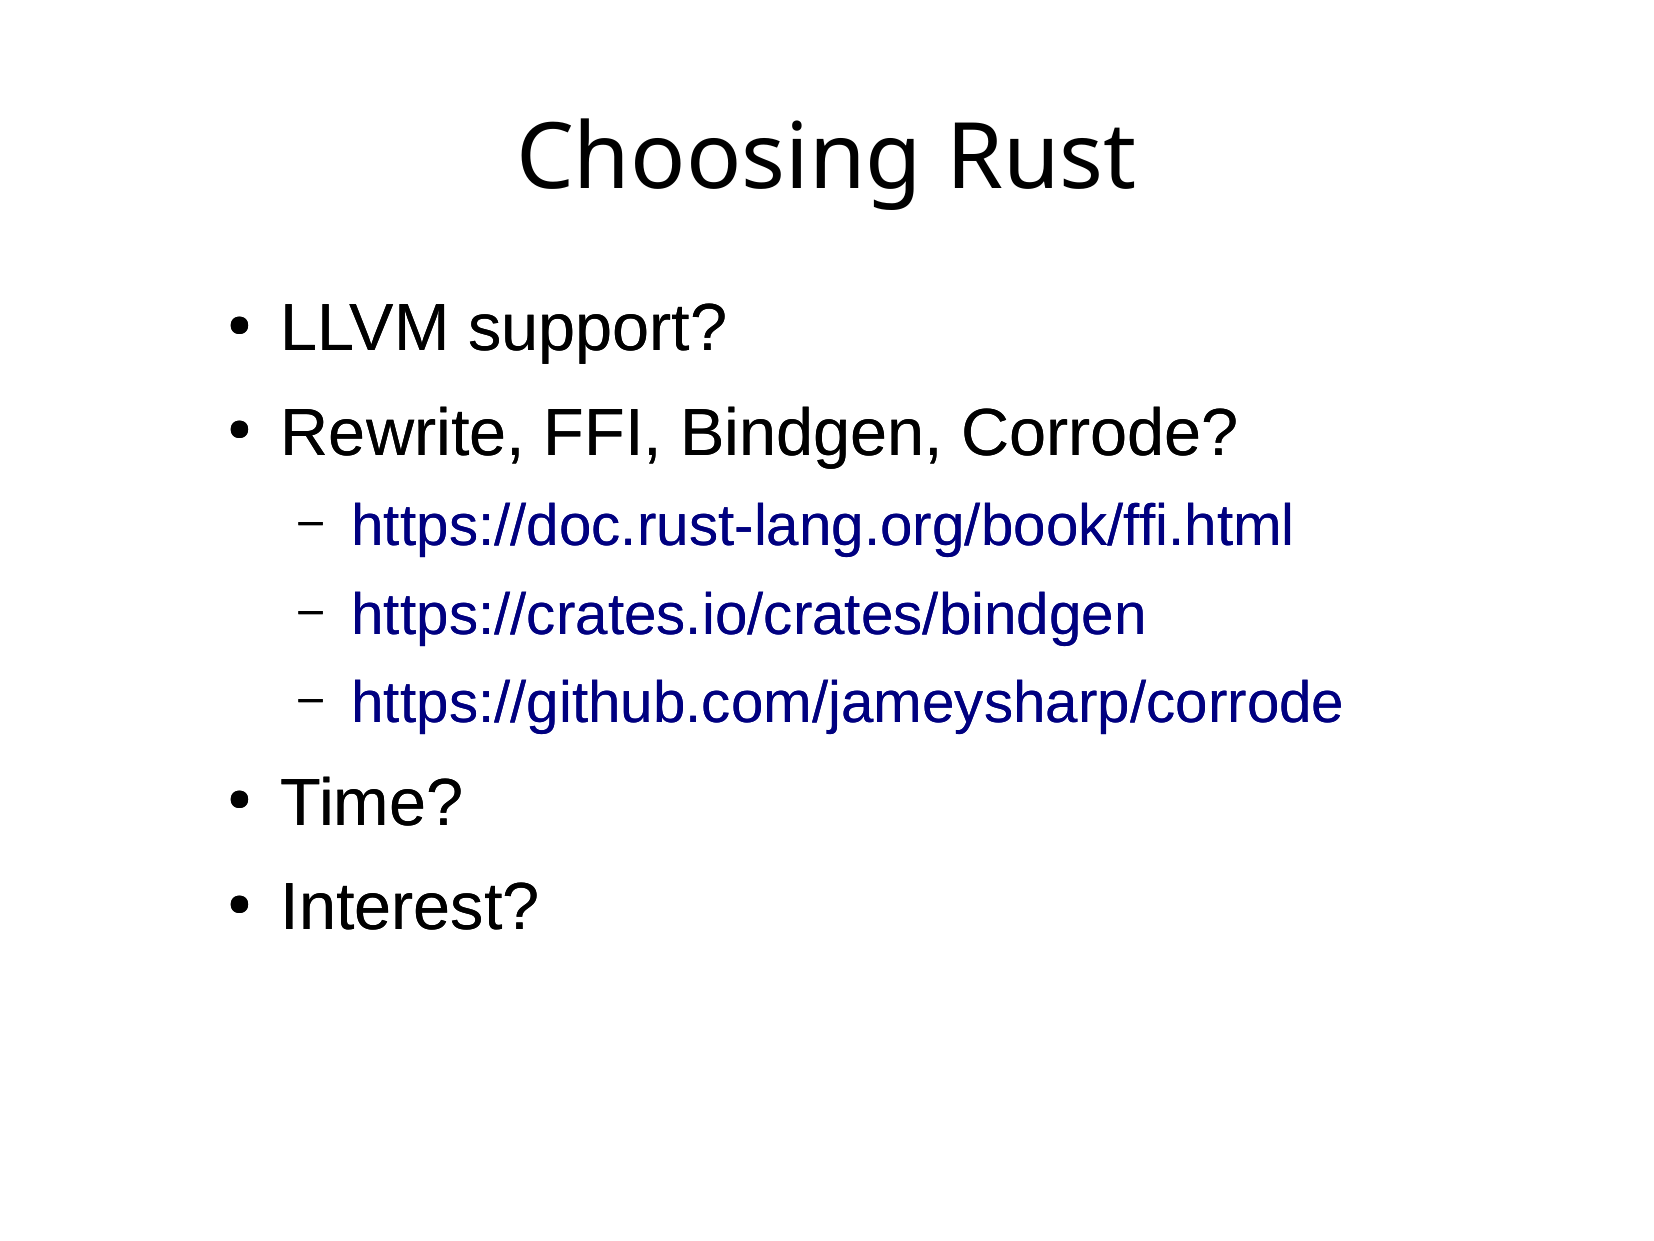

# Choosing Rust
LLVM support?
Rewrite, FFI, Bindgen, Corrode?
https://doc.rust-lang.org/book/ffi.html
https://crates.io/crates/bindgen
https://github.com/jameysharp/corrode
Time?
Interest?
LLVM support?
Rewrite, FFI, Bindgen, Corrode?
https://doc.rust-lang.org/book/ffi.html
https://crates.io/crates/bindgen
https://github.com/jameysharp/corrode
Time?
Interest?